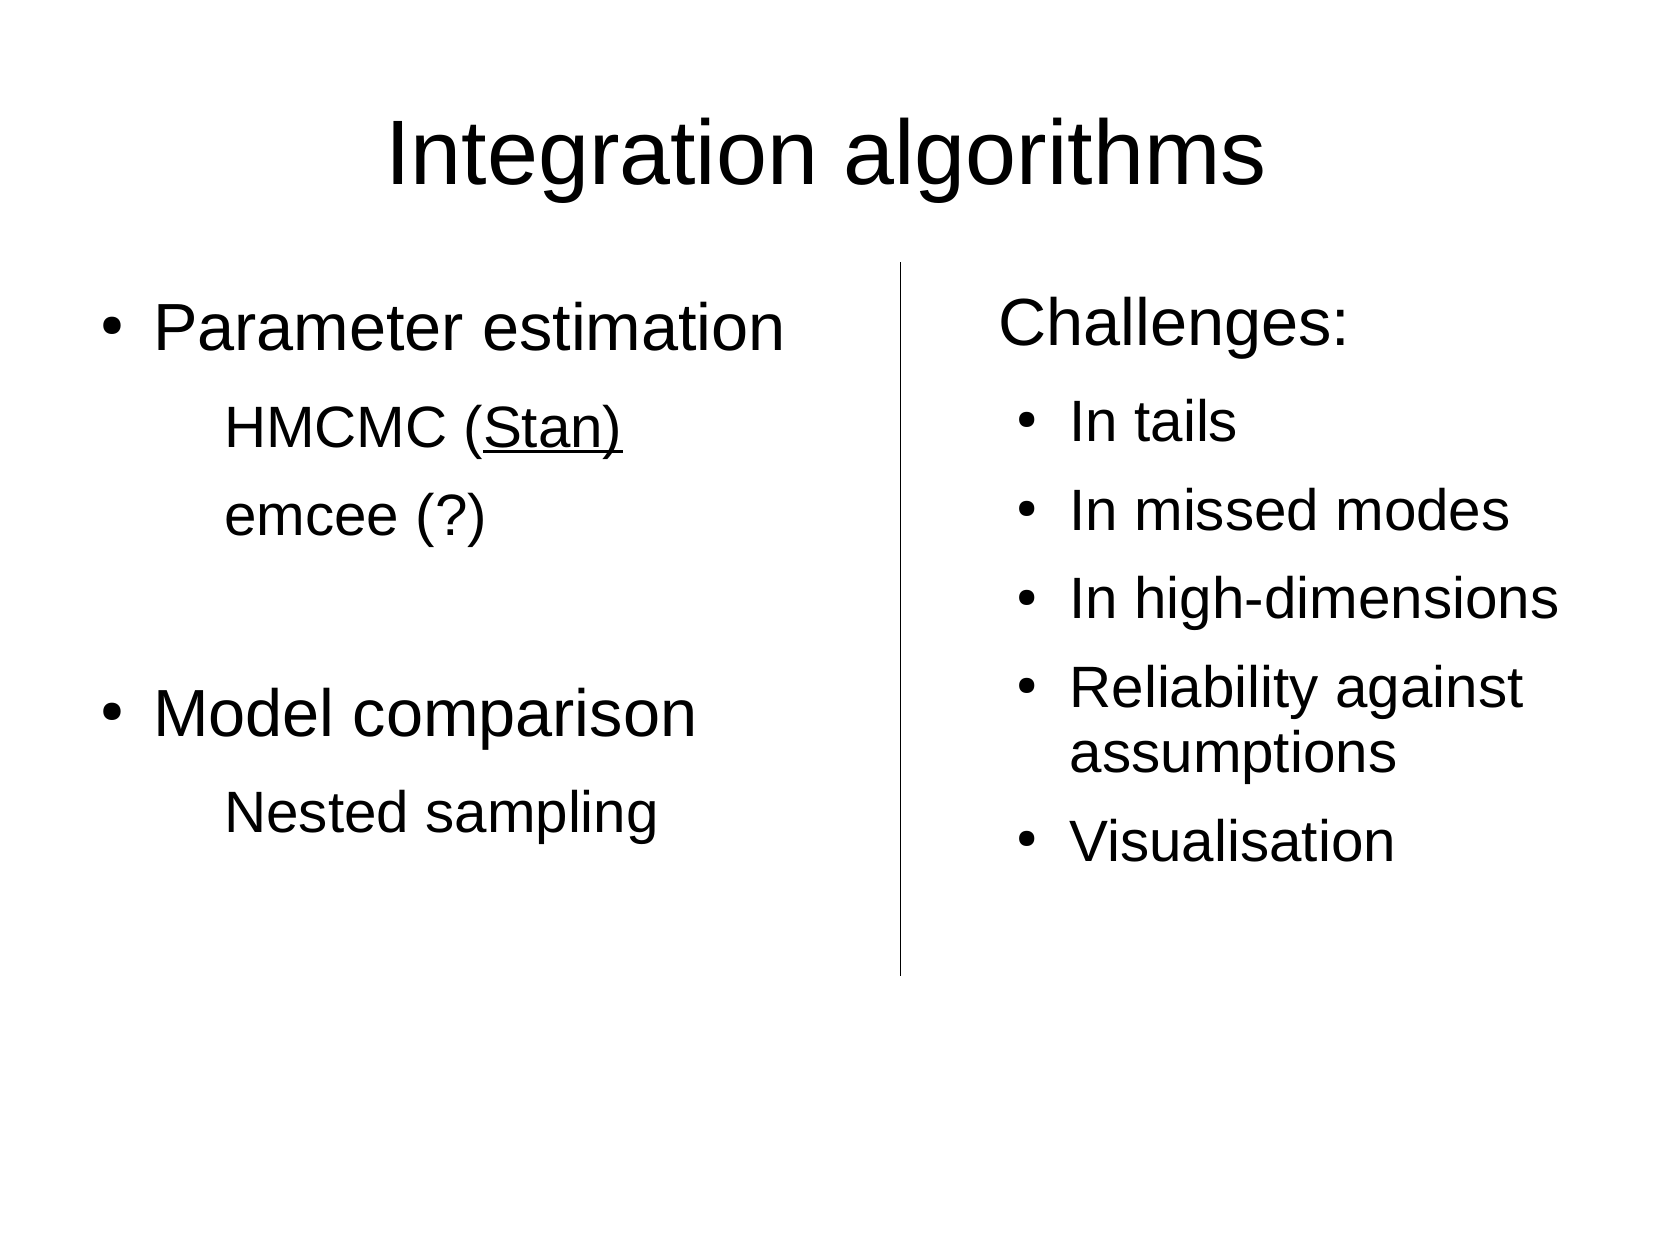

# Integration algorithms
Challenges:
In tails
In missed modes
In high-dimensions
Reliability against assumptions
Visualisation
Parameter estimation
HMCMC (Stan)
emcee (?)
Model comparison
Nested sampling